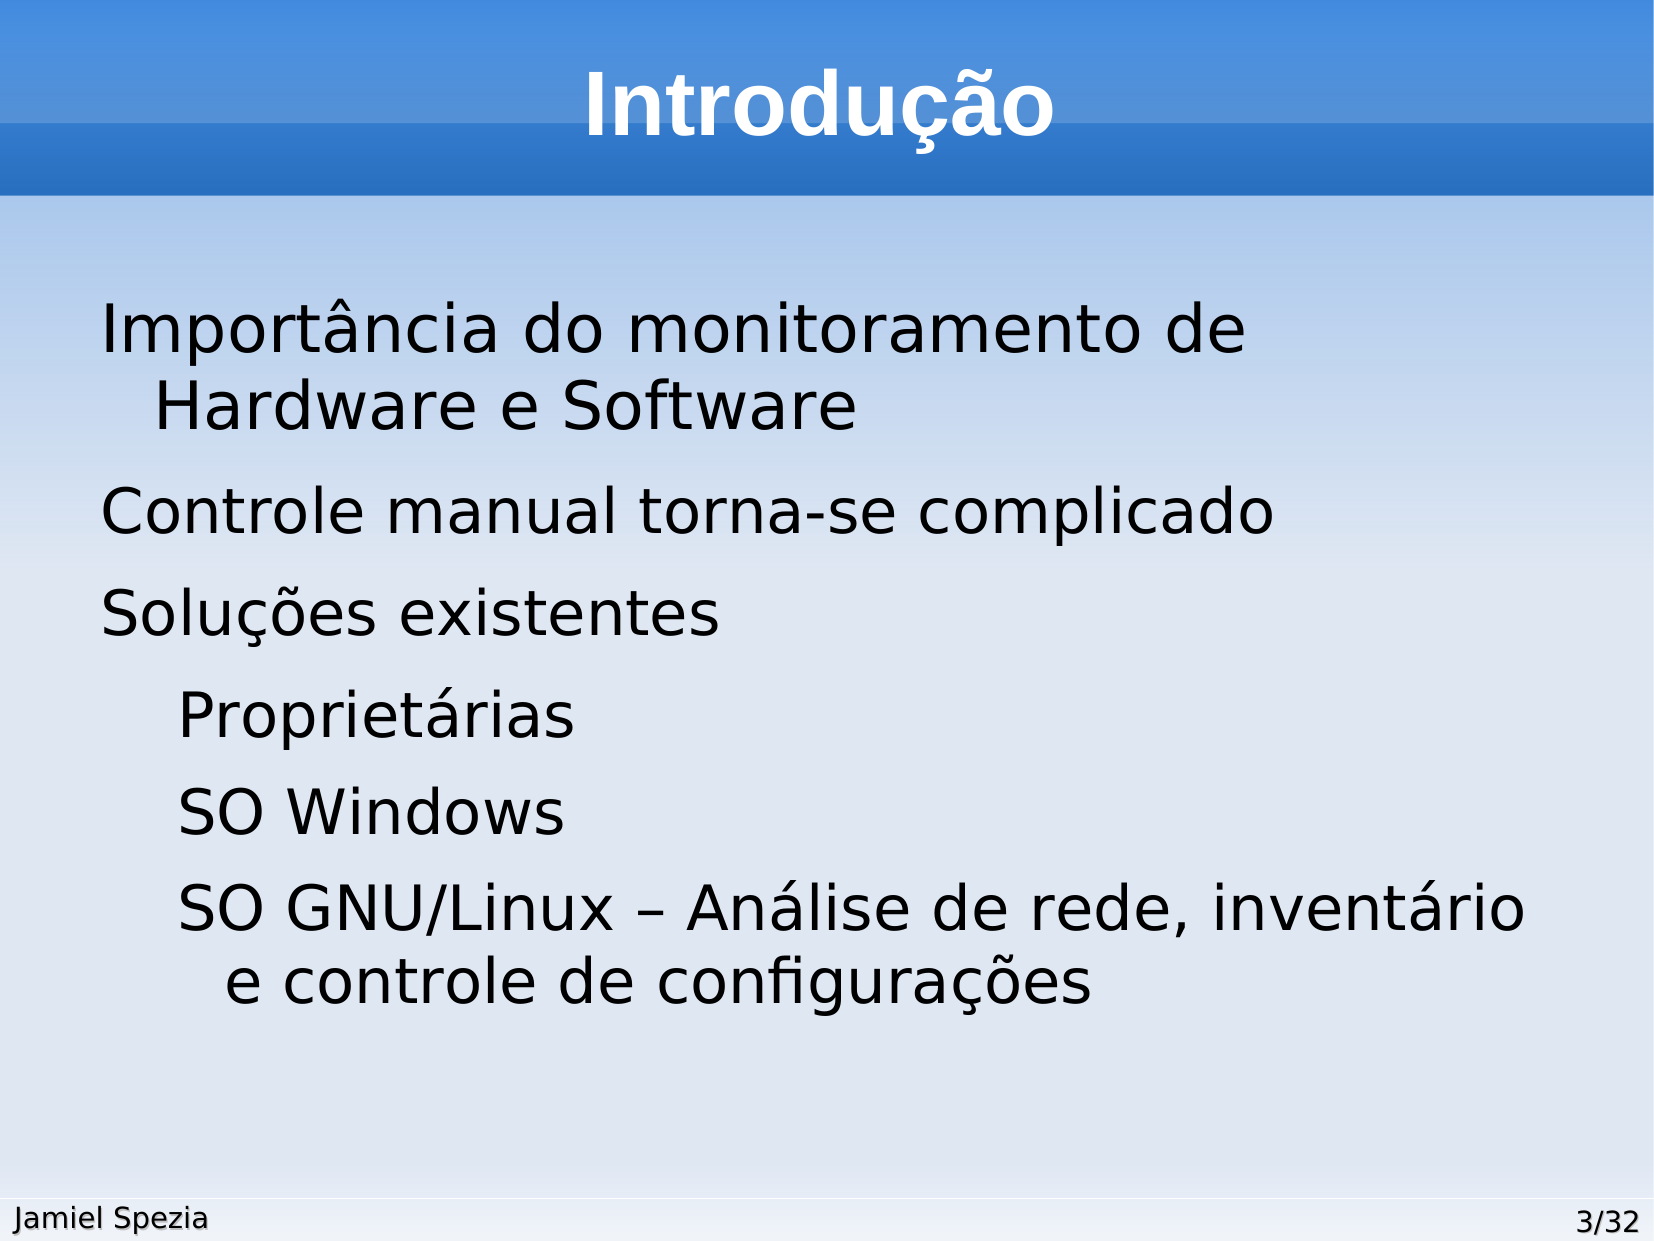

# Introdução
Importância do monitoramento de Hardware e Software
Controle manual torna-se complicado
Soluções existentes
Proprietárias
SO Windows
SO GNU/Linux – Análise de rede, inventário e controle de configurações